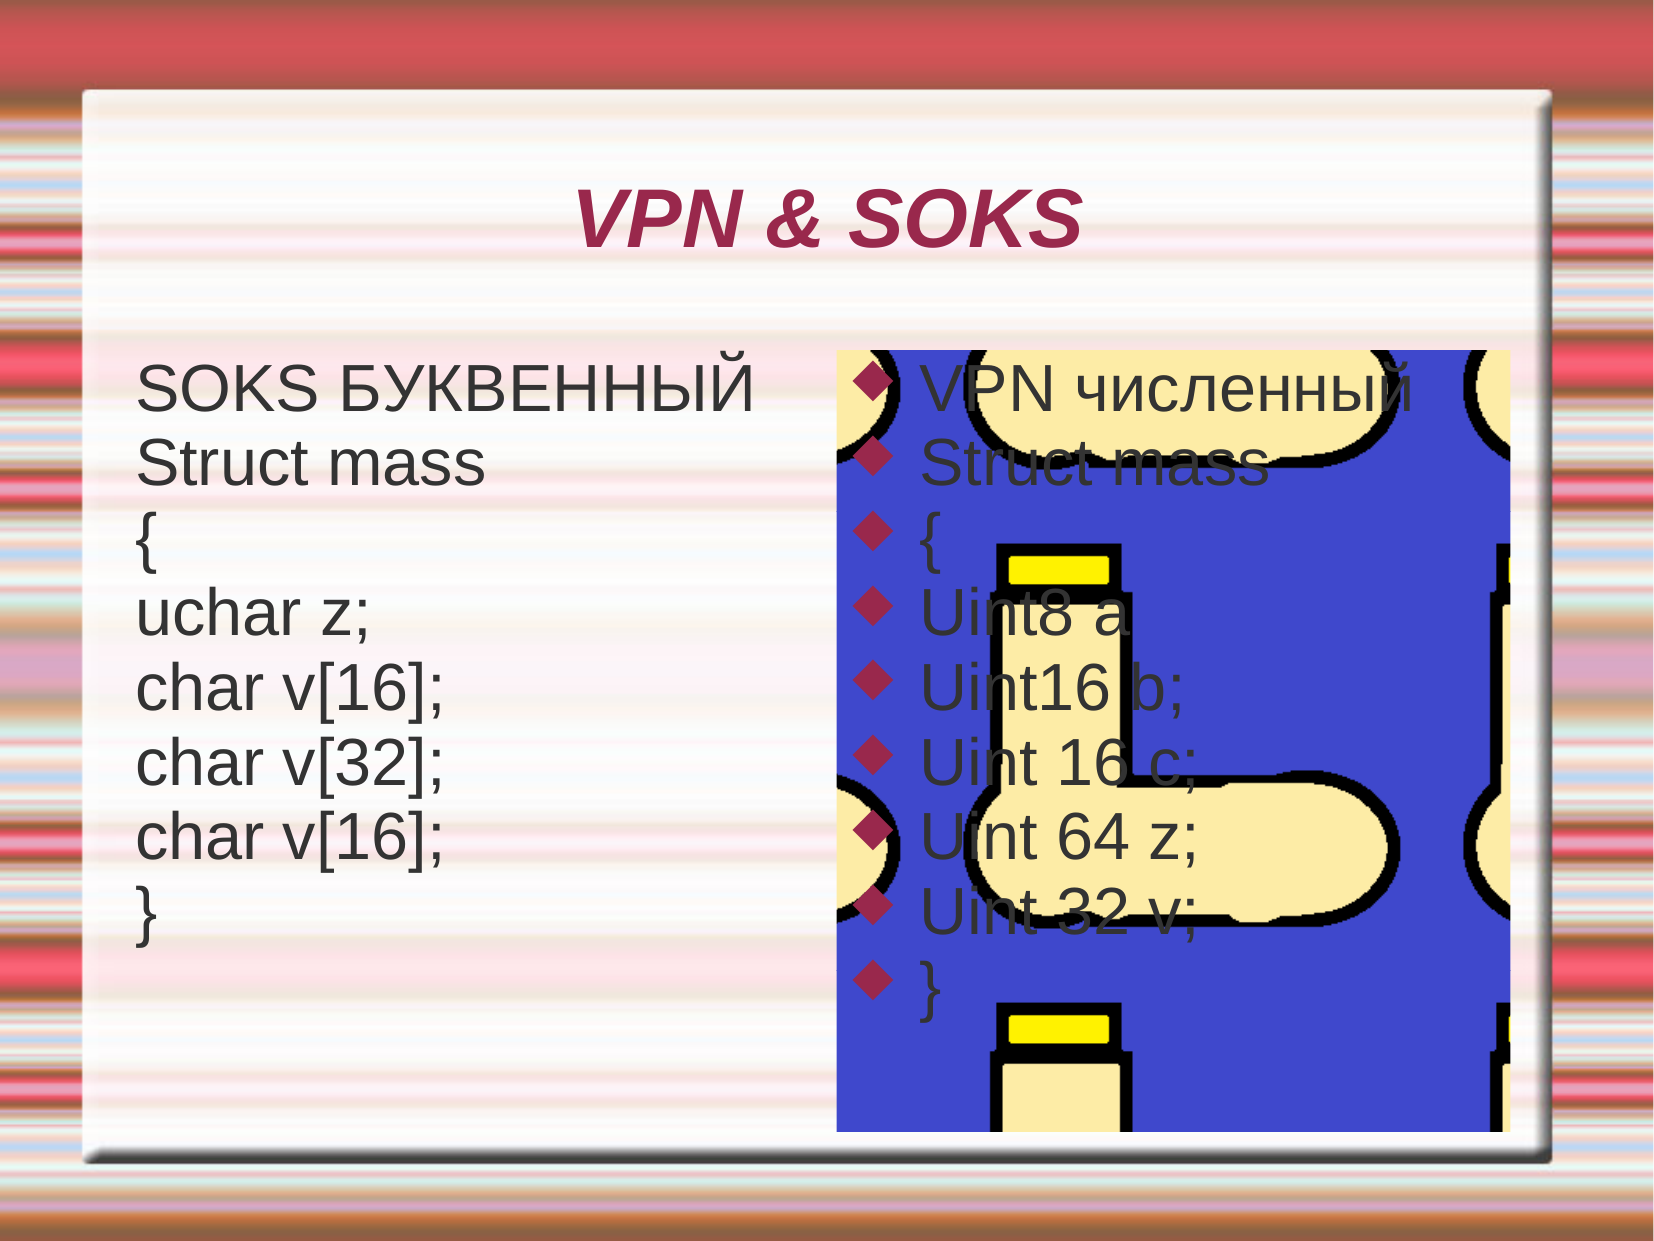

# VPN & SOKS
SOKS БУКВЕННЫЙ
Struct mass
{
uchar z;
char v[16];
char v[32];
char v[16];
}
VPN численный
Struct mass
{
Uint8 a
Uint16 b;
Uint 16 c;
Uint 64 z;
Uint 32 v;
}